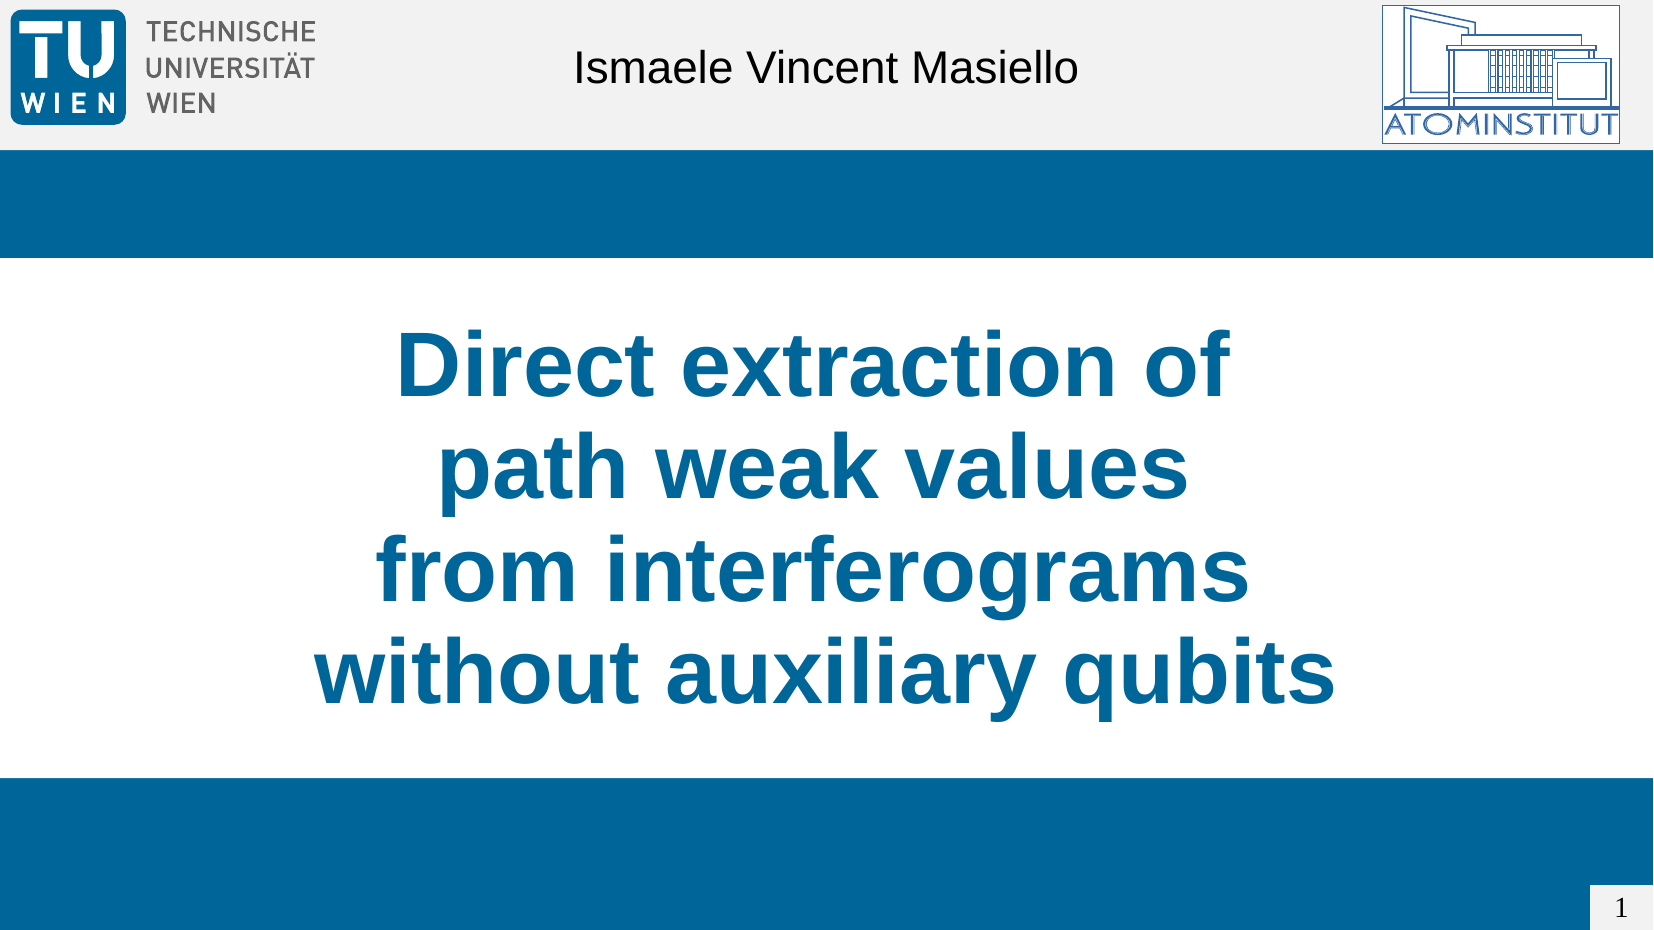

Ismaele Vincent Masiello
# Direct extraction of path weak values from interferograms without auxiliary qubits